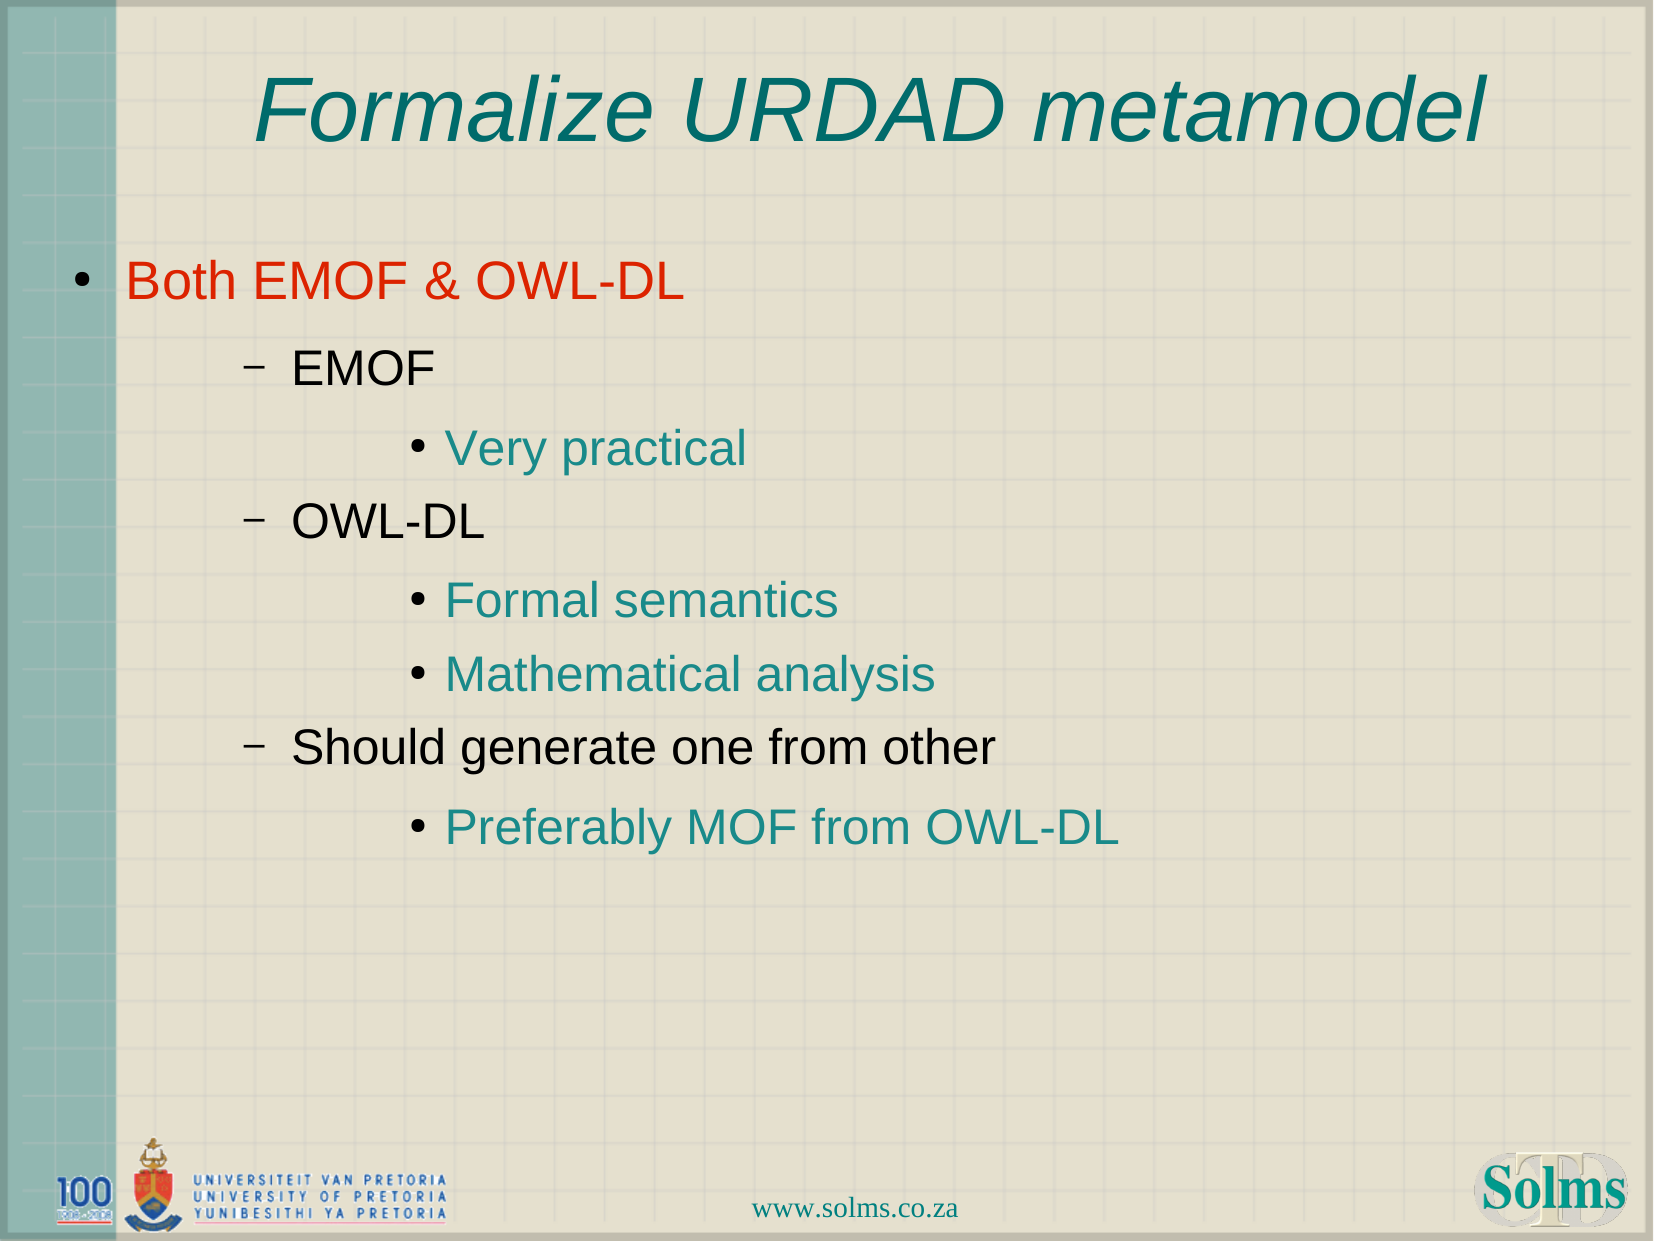

# Formalize URDAD metamodel
Both EMOF & OWL-DL
EMOF
Very practical
OWL-DL
Formal semantics
Mathematical analysis
Should generate one from other
Preferably MOF from OWL-DL
12